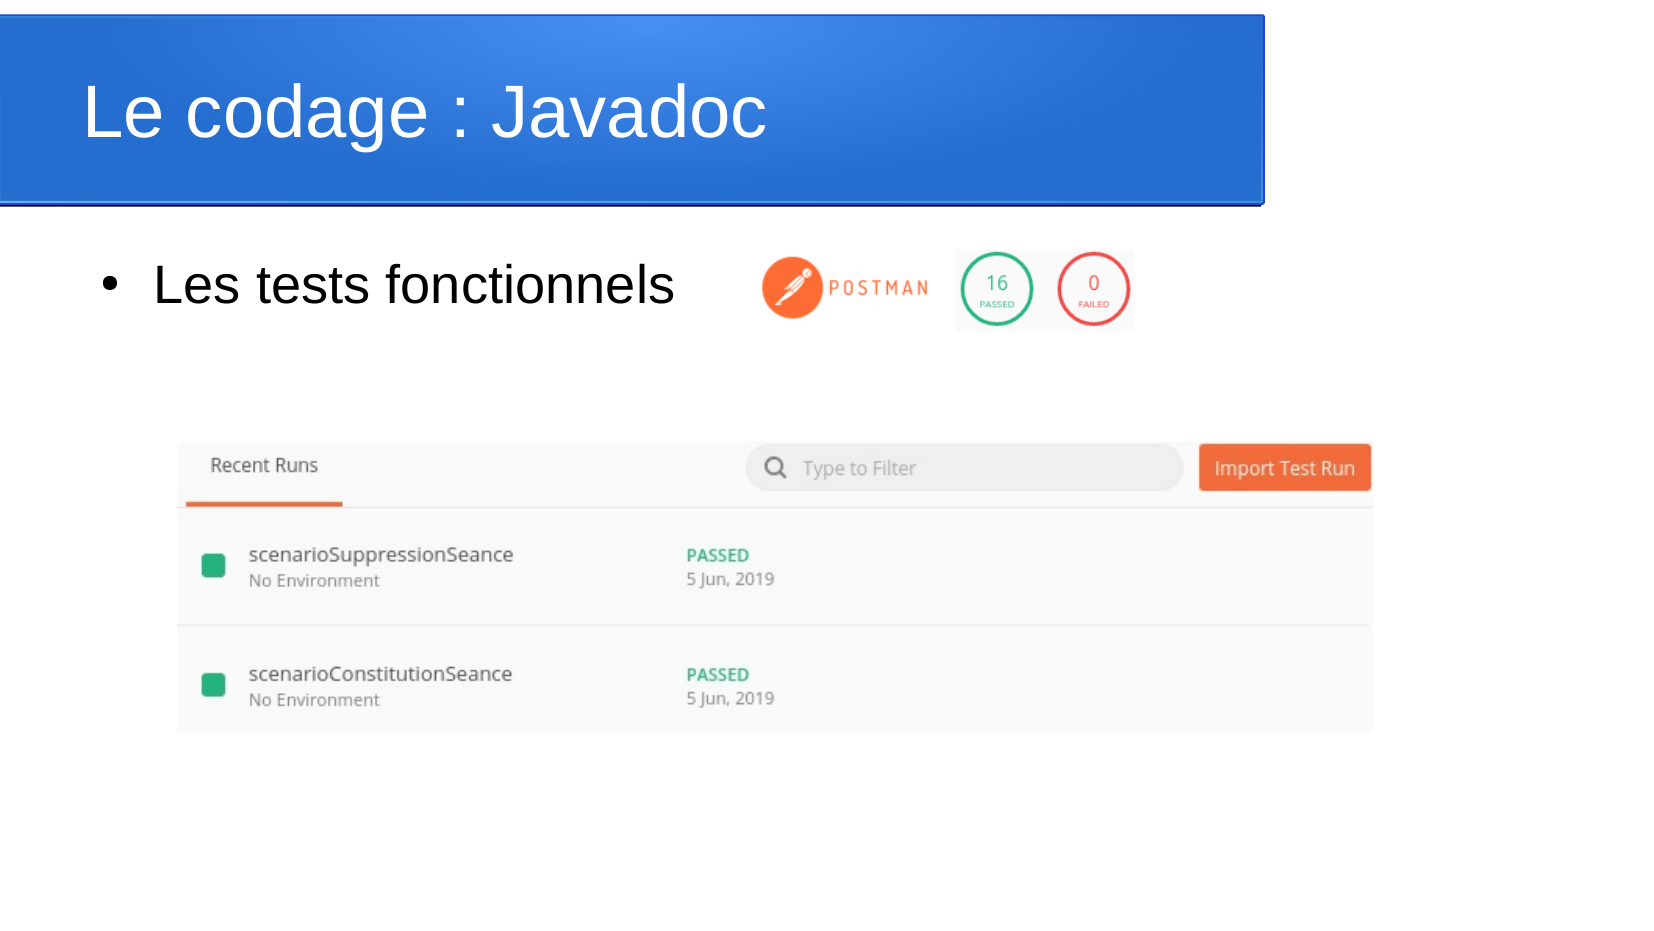

# Le codage : Javadoc
Les tests fonctionnels